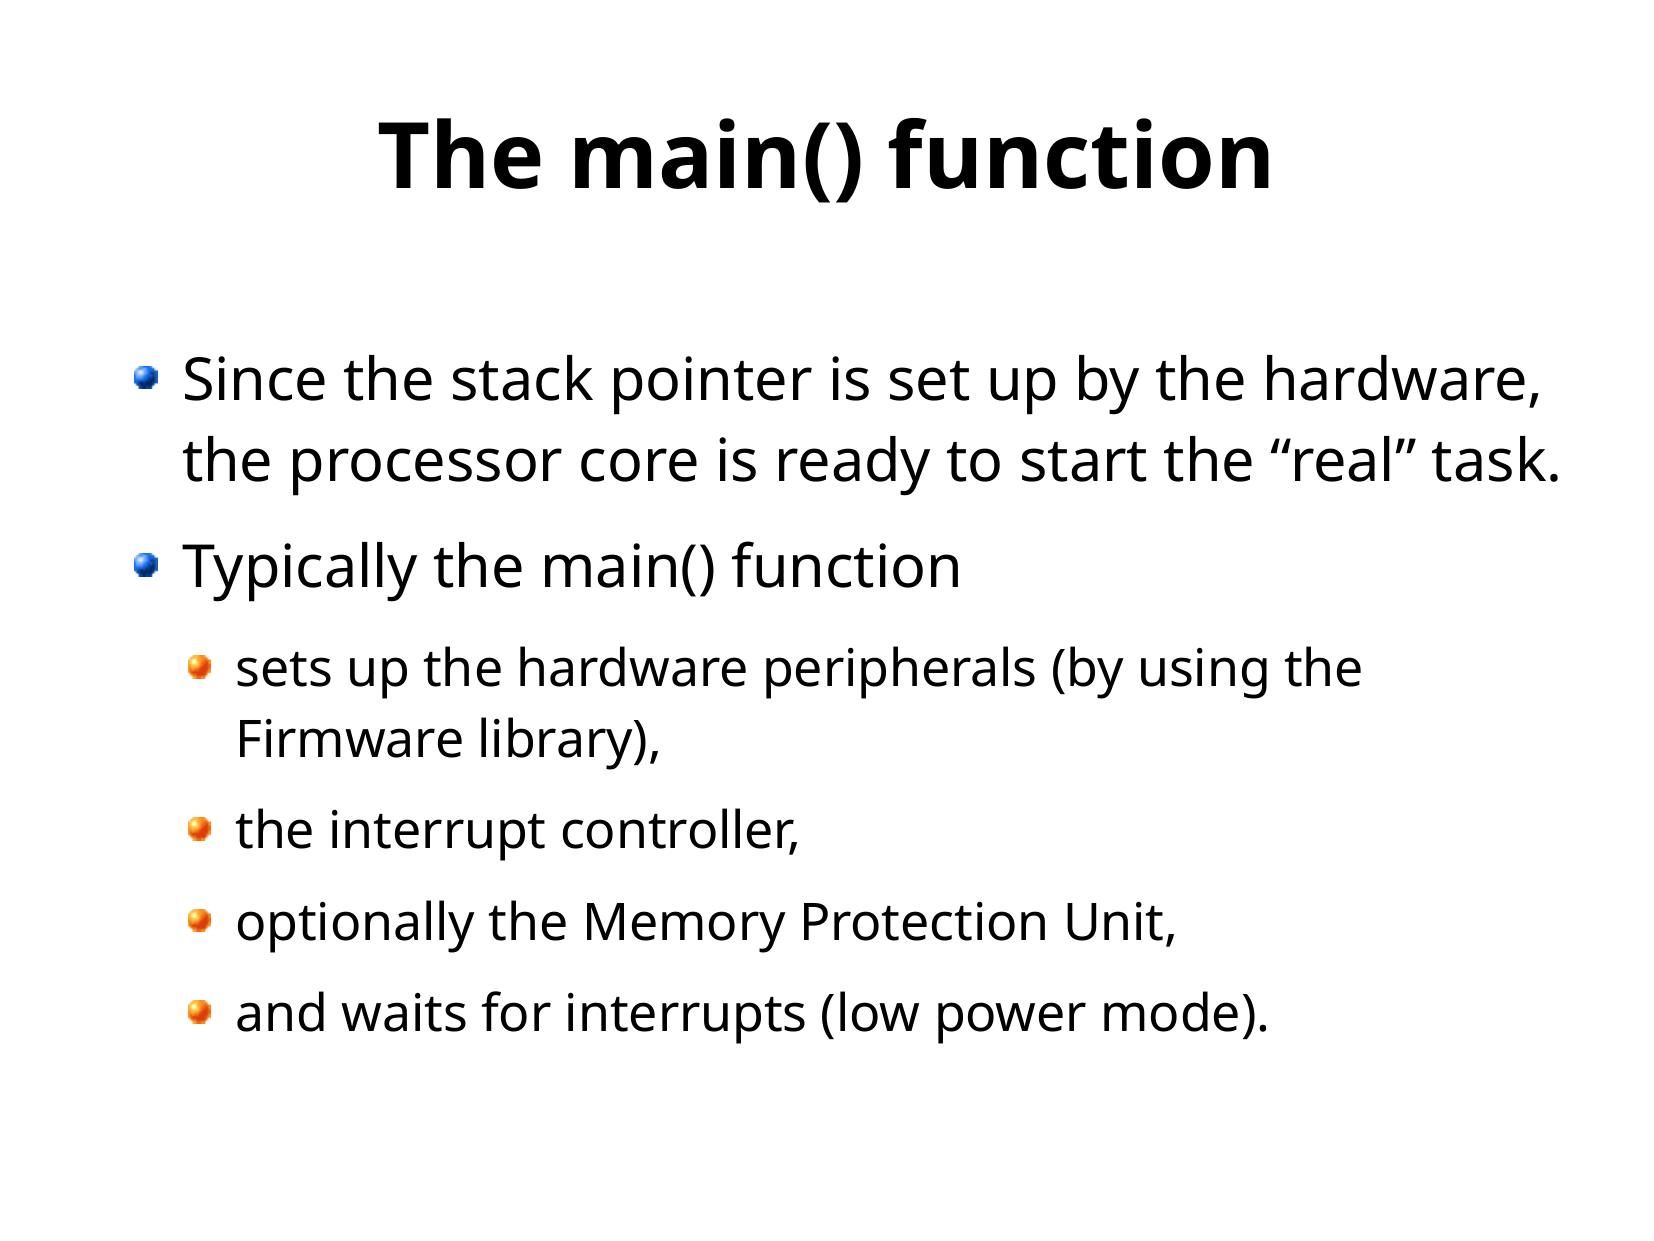

# The main() function
Since the stack pointer is set up by the hardware, the processor core is ready to start the “real” task.
Typically the main() function
sets up the hardware peripherals (by using the Firmware library),
the interrupt controller,
optionally the Memory Protection Unit,
and waits for interrupts (low power mode).